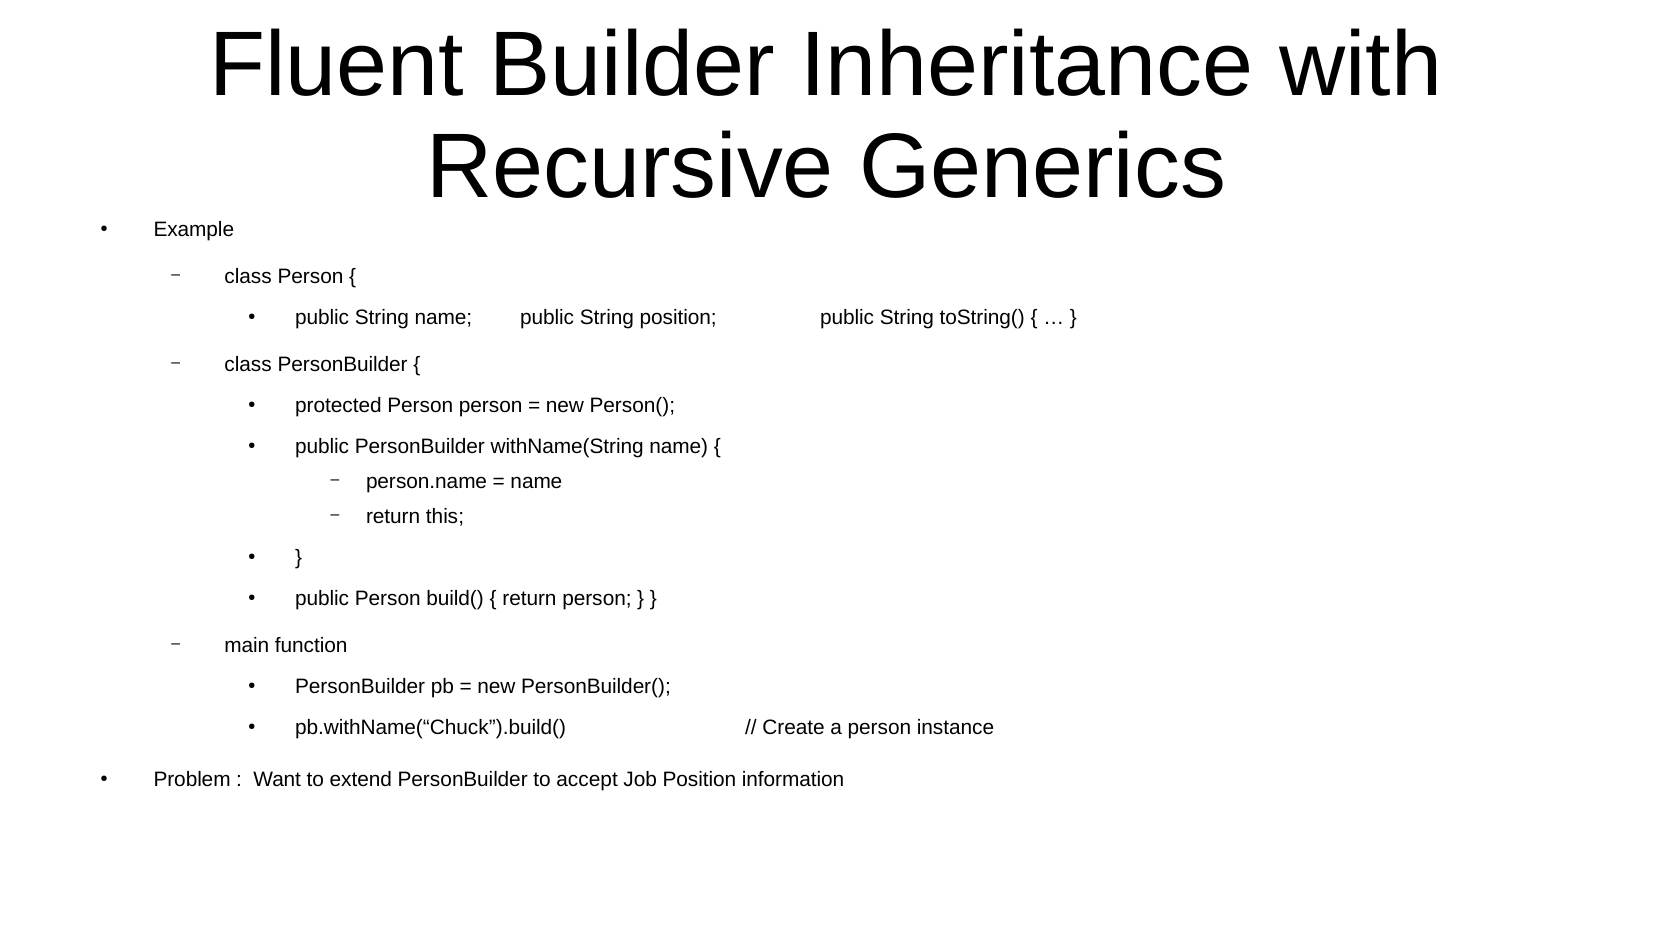

# Fluent Builder Inheritance with Recursive Generics
Example
class Person {
public String name;	public String position; 		public String toString() { … }
class PersonBuilder {
protected Person person = new Person();
public PersonBuilder withName(String name) {
person.name = name
return this;
}
public Person build() { return person; } }
main function
PersonBuilder pb = new PersonBuilder();
pb.withName(“Chuck”).build()			// Create a person instance
Problem : Want to extend PersonBuilder to accept Job Position information